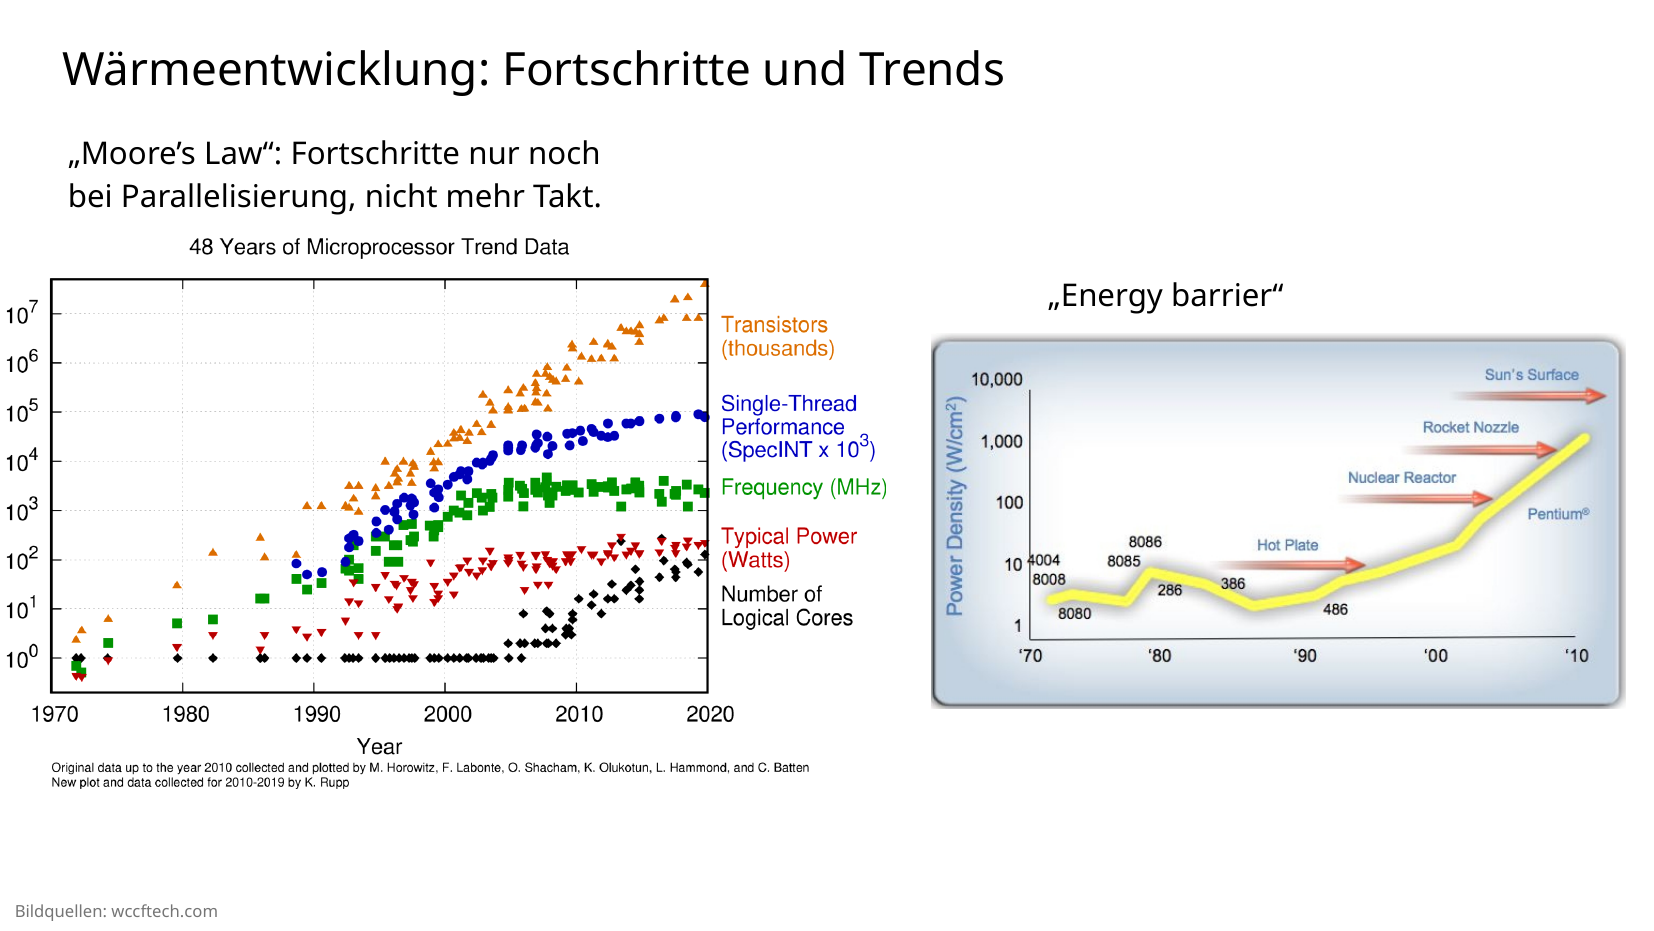

Wärmeentwicklung: Fortschritte und Trends
„Moore’s Law“: Fortschritte nur noch bei Parallelisierung, nicht mehr Takt.
„Energy barrier“
Bildquellen: wccftech.com